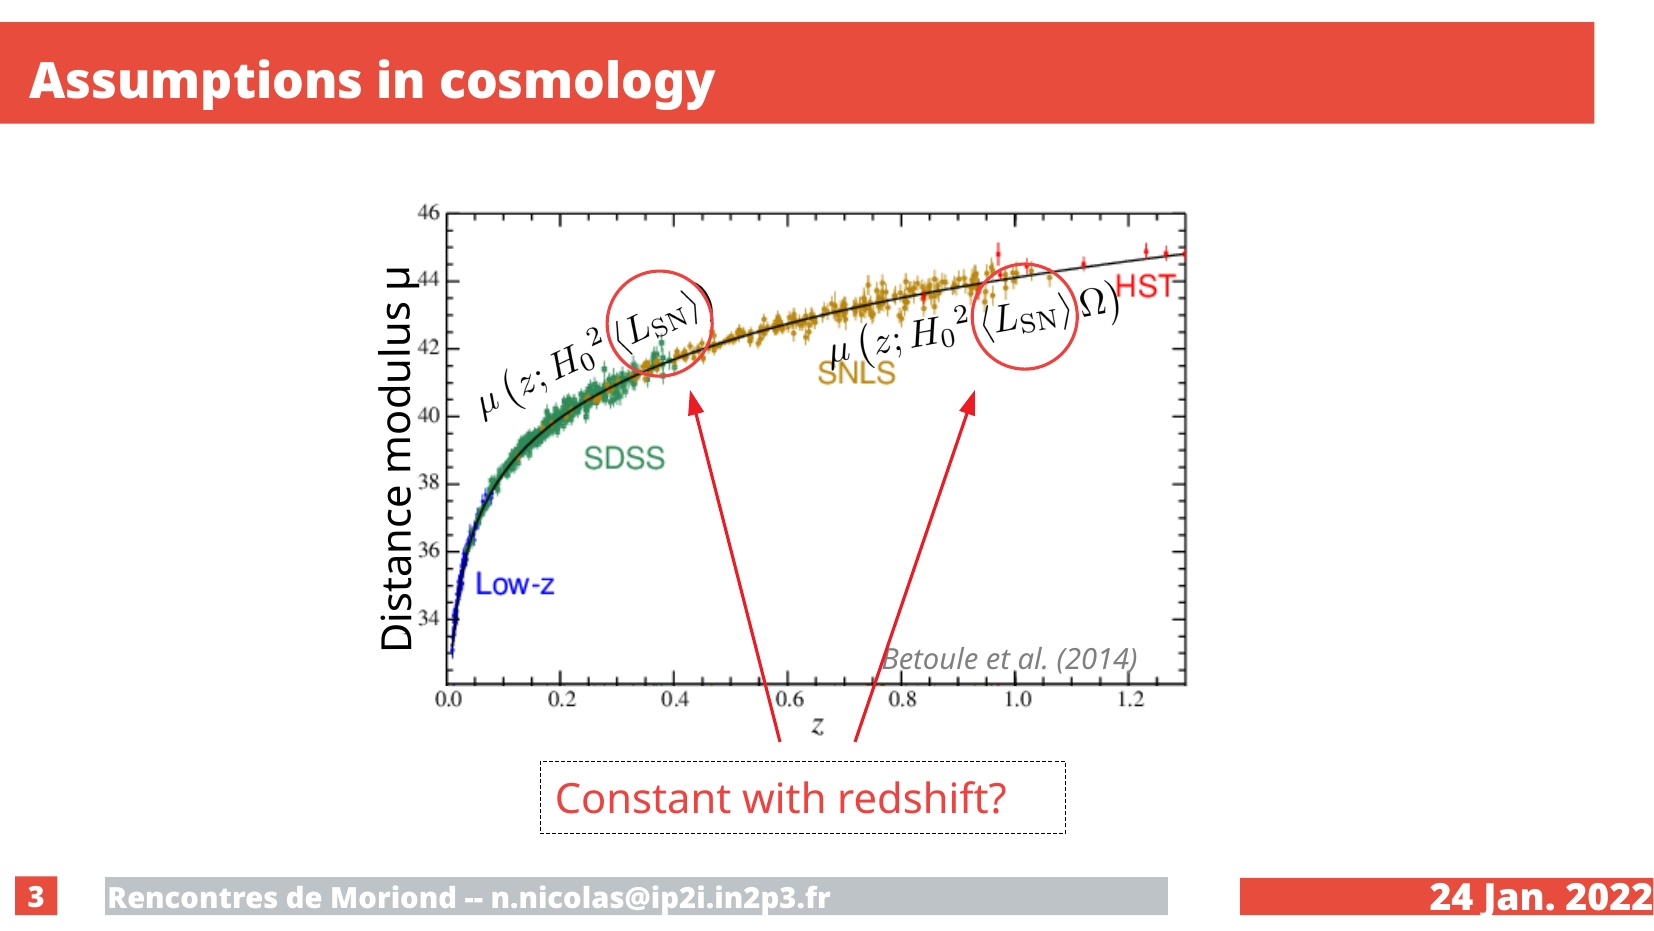

# Assumptions in cosmology
Betoule et al. (2014)
Distance modulus µ
Constant with redshift?
3
Rencontres de Moriond -- n.nicolas@ip2i.in2p3.fr
24 Jan. 2022